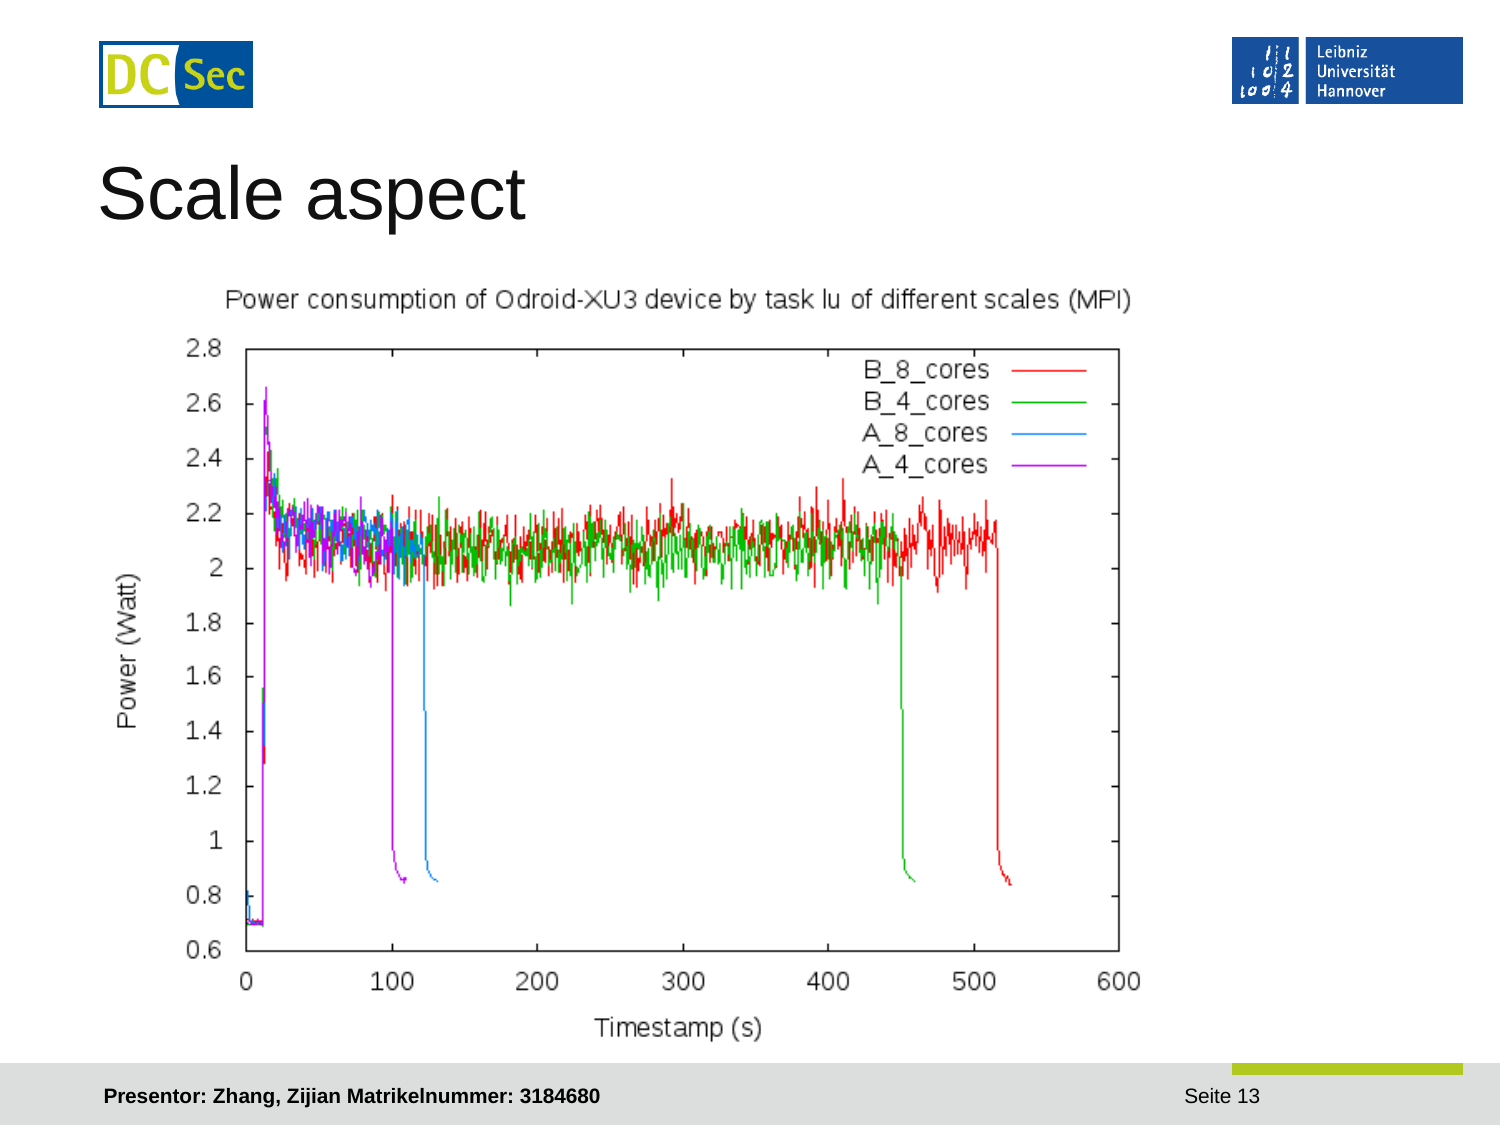

# Scale aspect
Presentor: Zhang, Zijian Matrikelnummer: 3184680